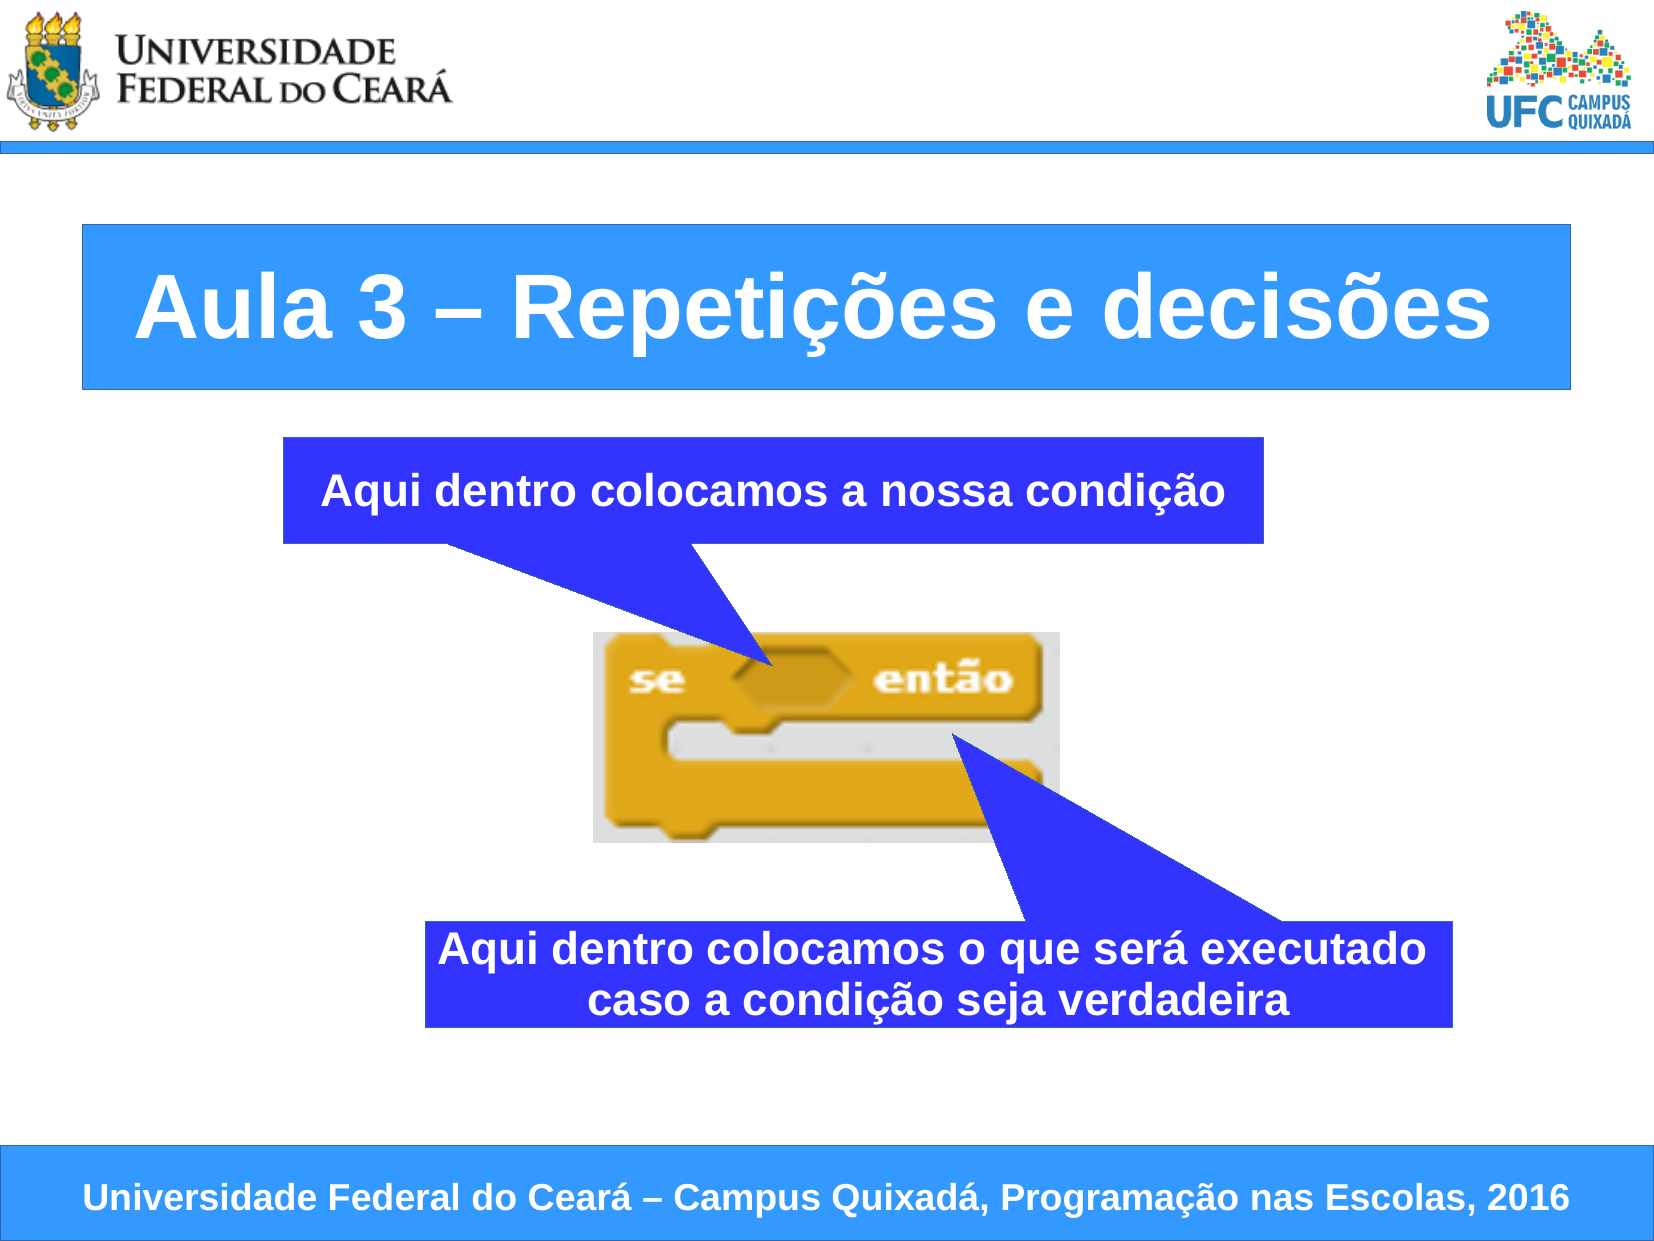

Aula 3 – Repetições e decisões
Aqui dentro colocamos a nossa condição
Aqui dentro colocamos o que será executado
caso a condição seja verdadeira
Universidade Federal do Ceará – Campus Quixadá, Programação nas Escolas, 2016